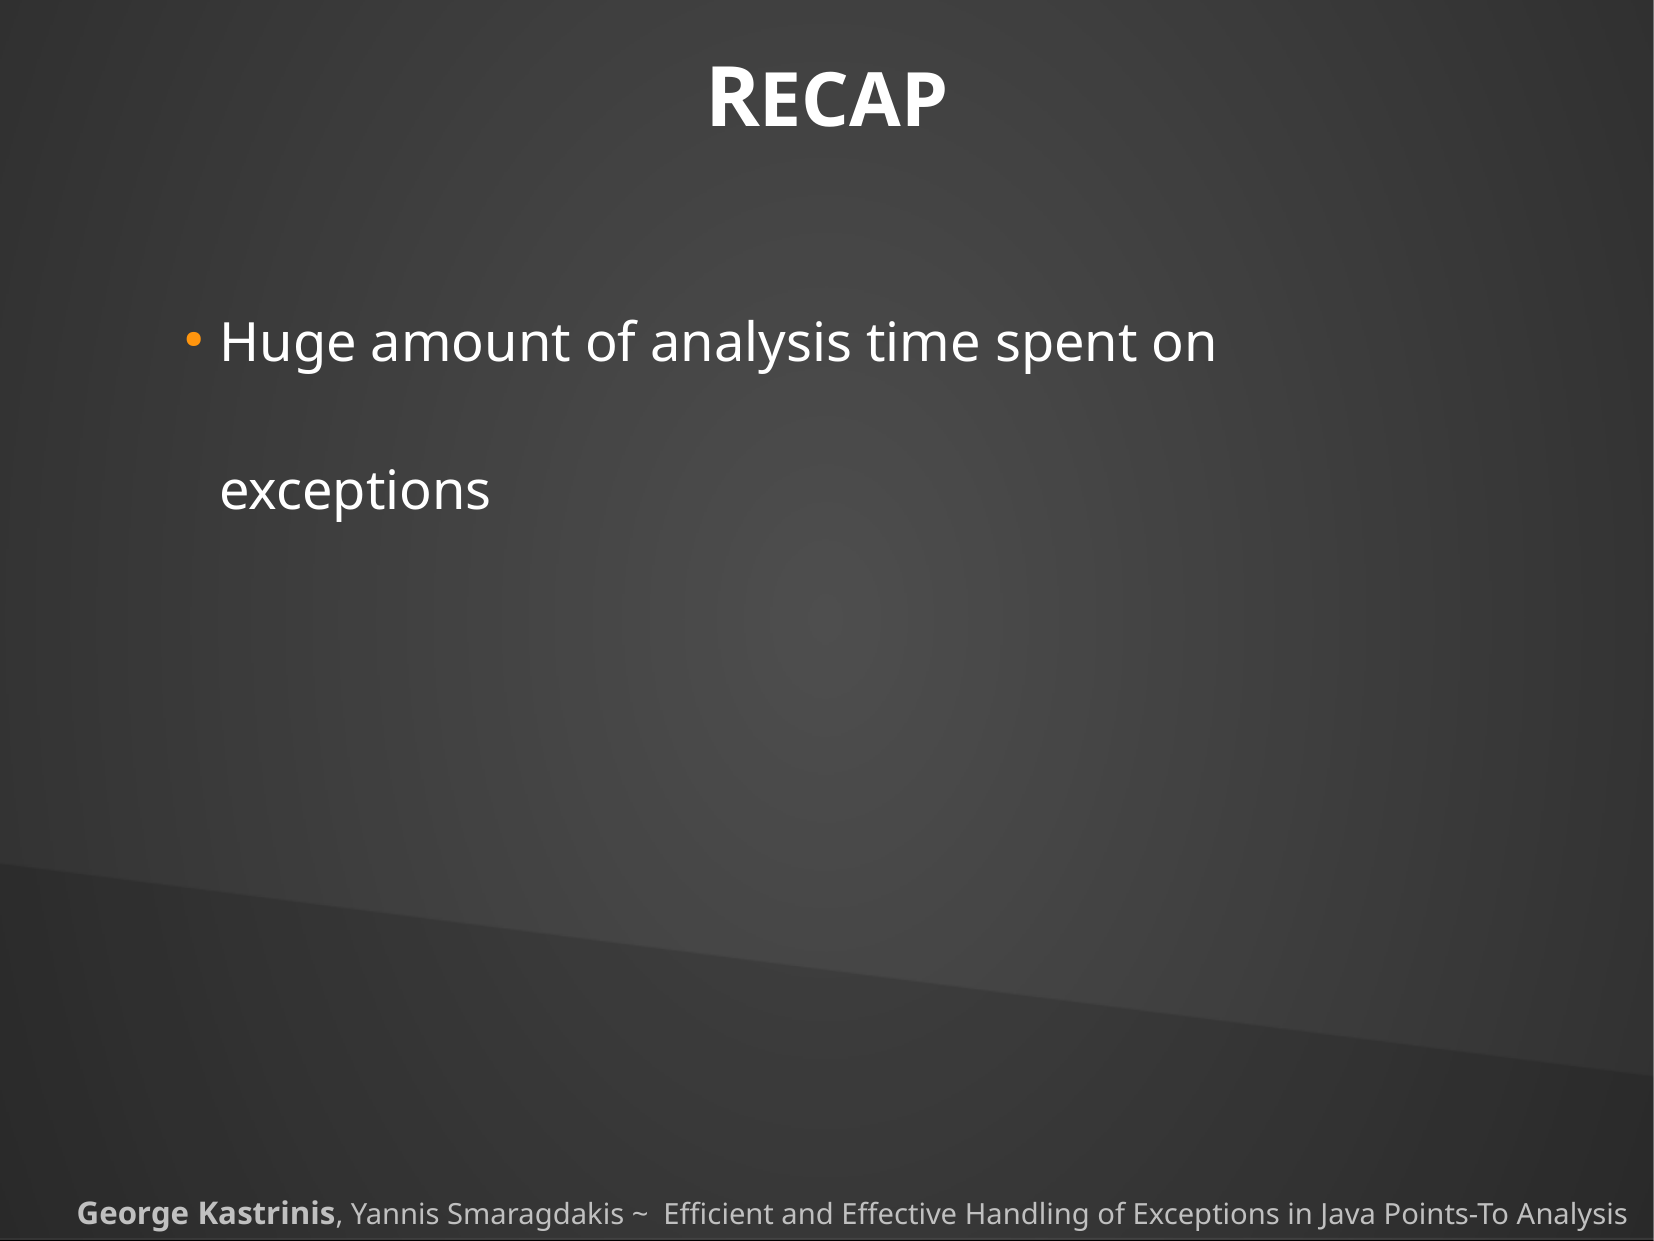

RECAP
Huge amount of analysis time spent on exceptions